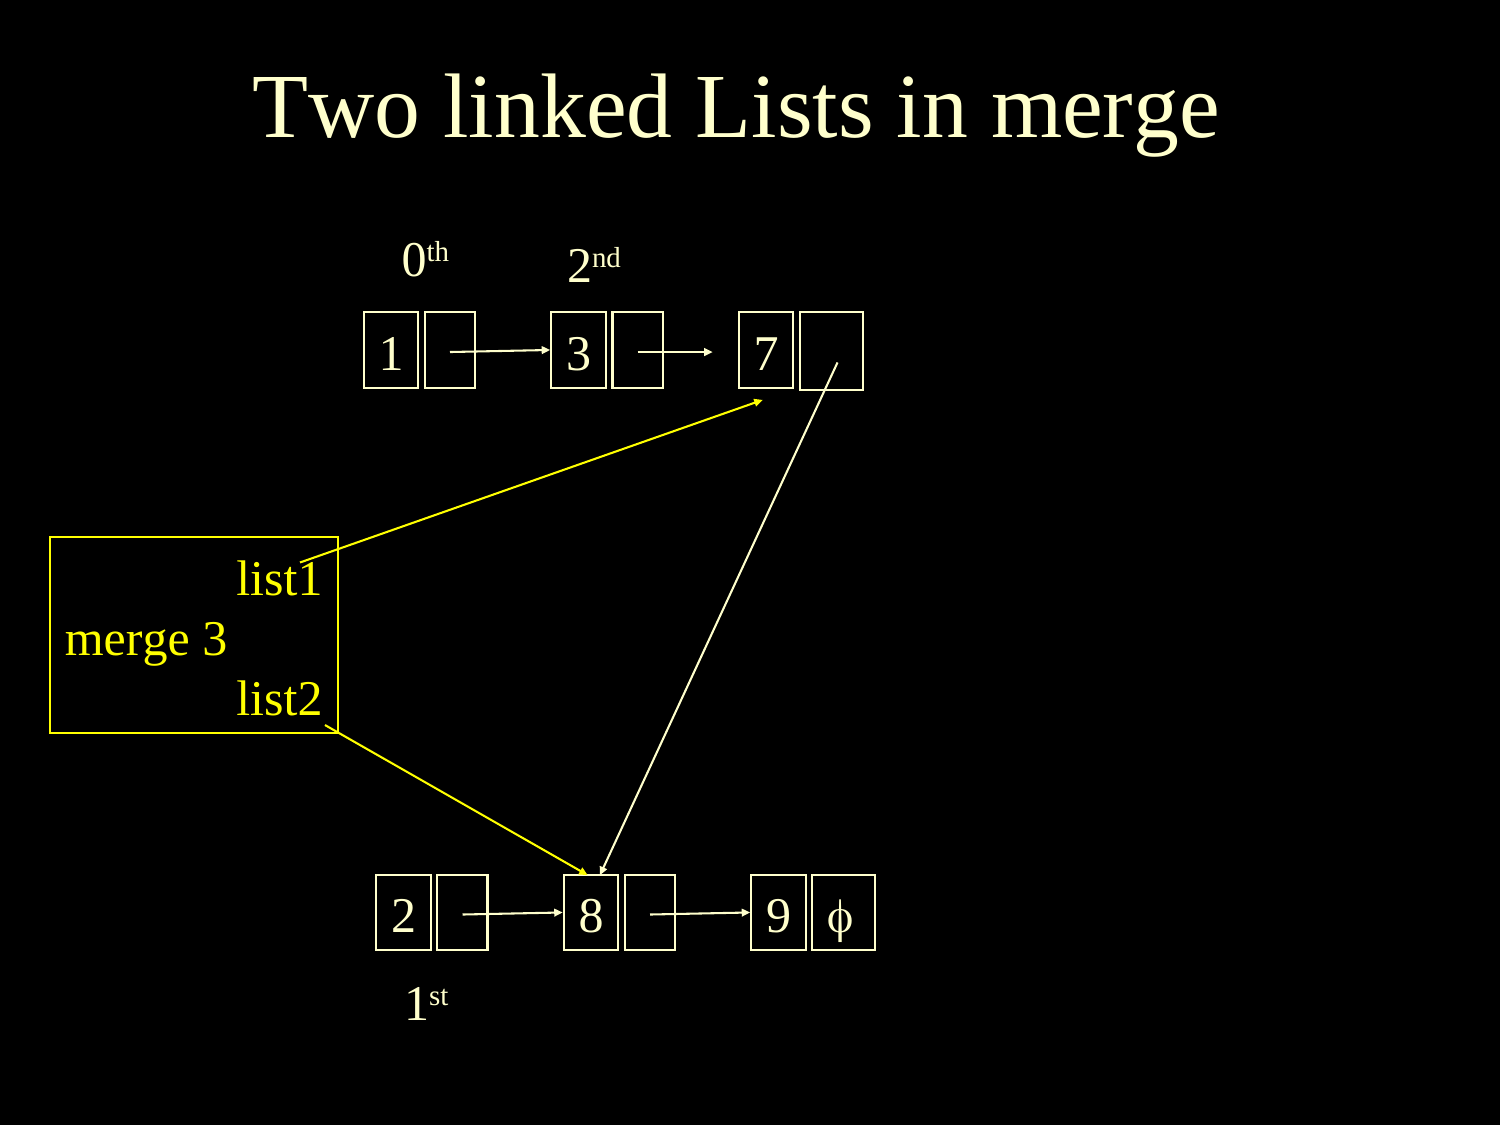

# Two linked Lists in merge
0th
2nd
1
3
7
list1
merge 3
list2
2
8
9

1st